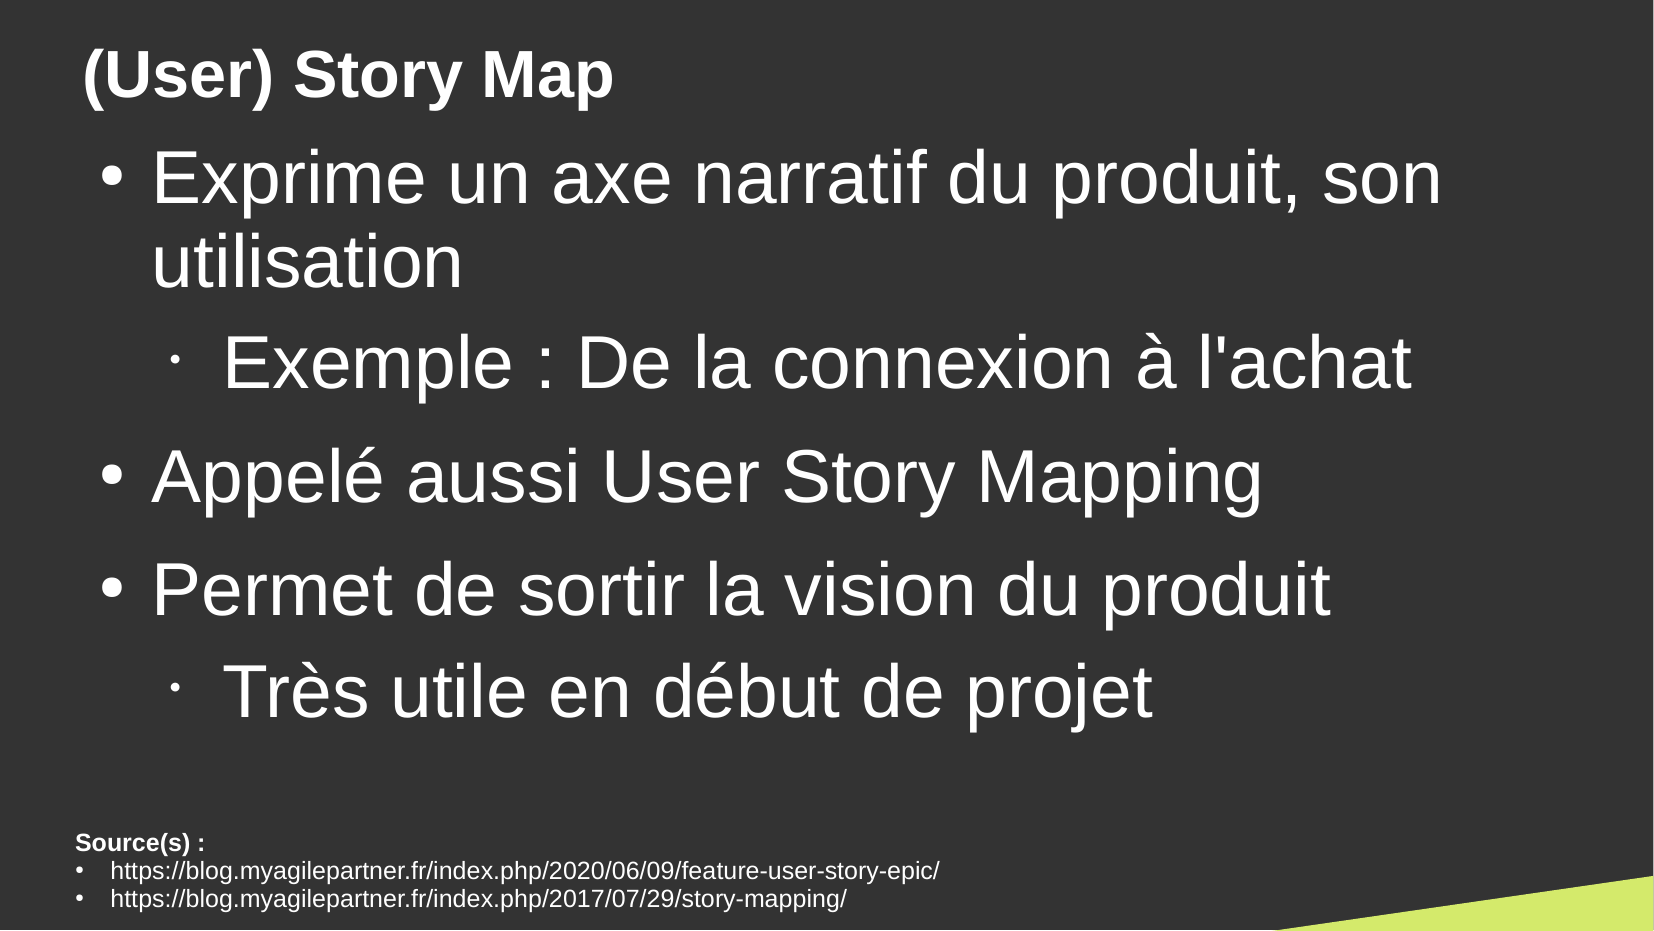

# (User) Story Map
Exprime un axe narratif du produit, son utilisation
Exemple : De la connexion à l'achat
Appelé aussi User Story Mapping
Permet de sortir la vision du produit
Très utile en début de projet
Source(s) :
https://blog.myagilepartner.fr/index.php/2020/06/09/feature-user-story-epic/
https://blog.myagilepartner.fr/index.php/2017/07/29/story-mapping/